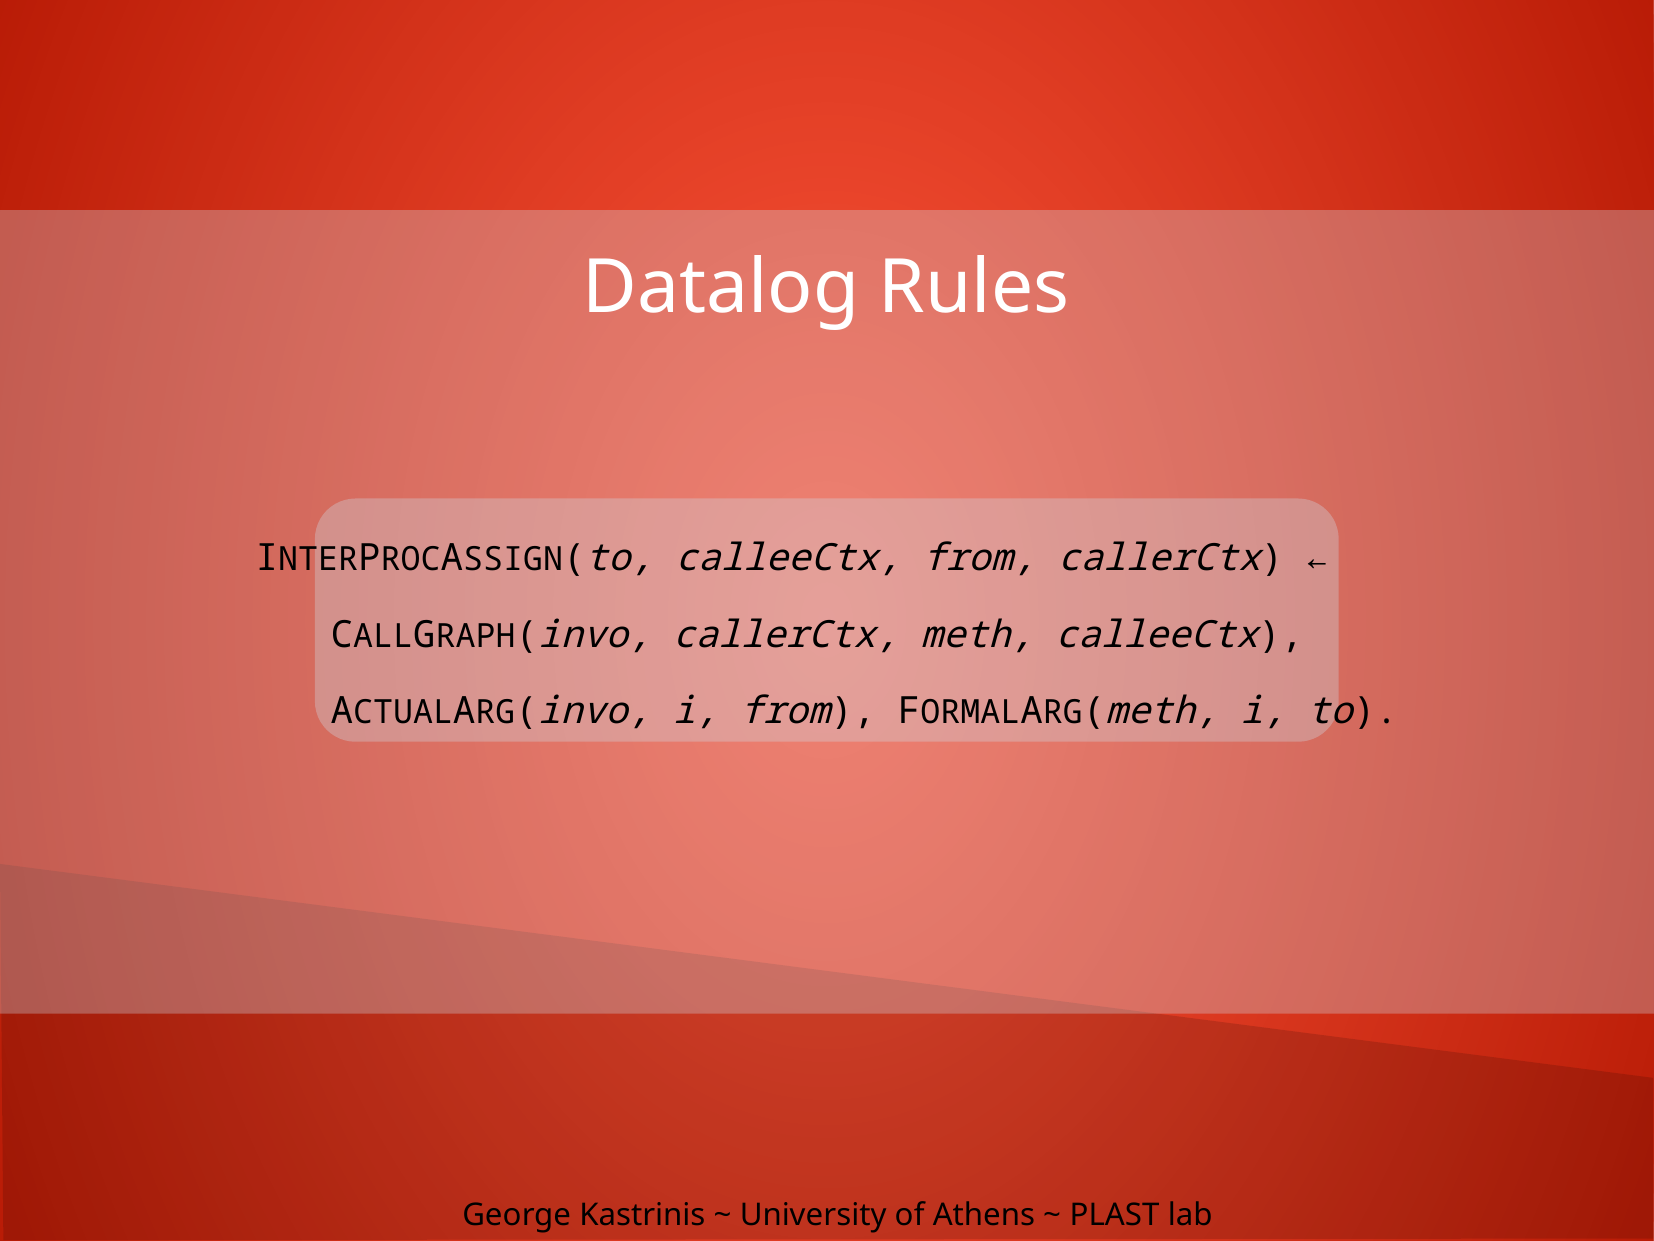

Datalog Rules
INTERPROCASSIGN(to, calleeCtx, from, callerCtx) ←
	CALLGRAPH(invo, callerCtx, meth, calleeCtx),
	ACTUALARG(invo, i, from), FORMALARG(meth, i, to).
George Kastrinis ~ University of Athens ~ PLAST lab